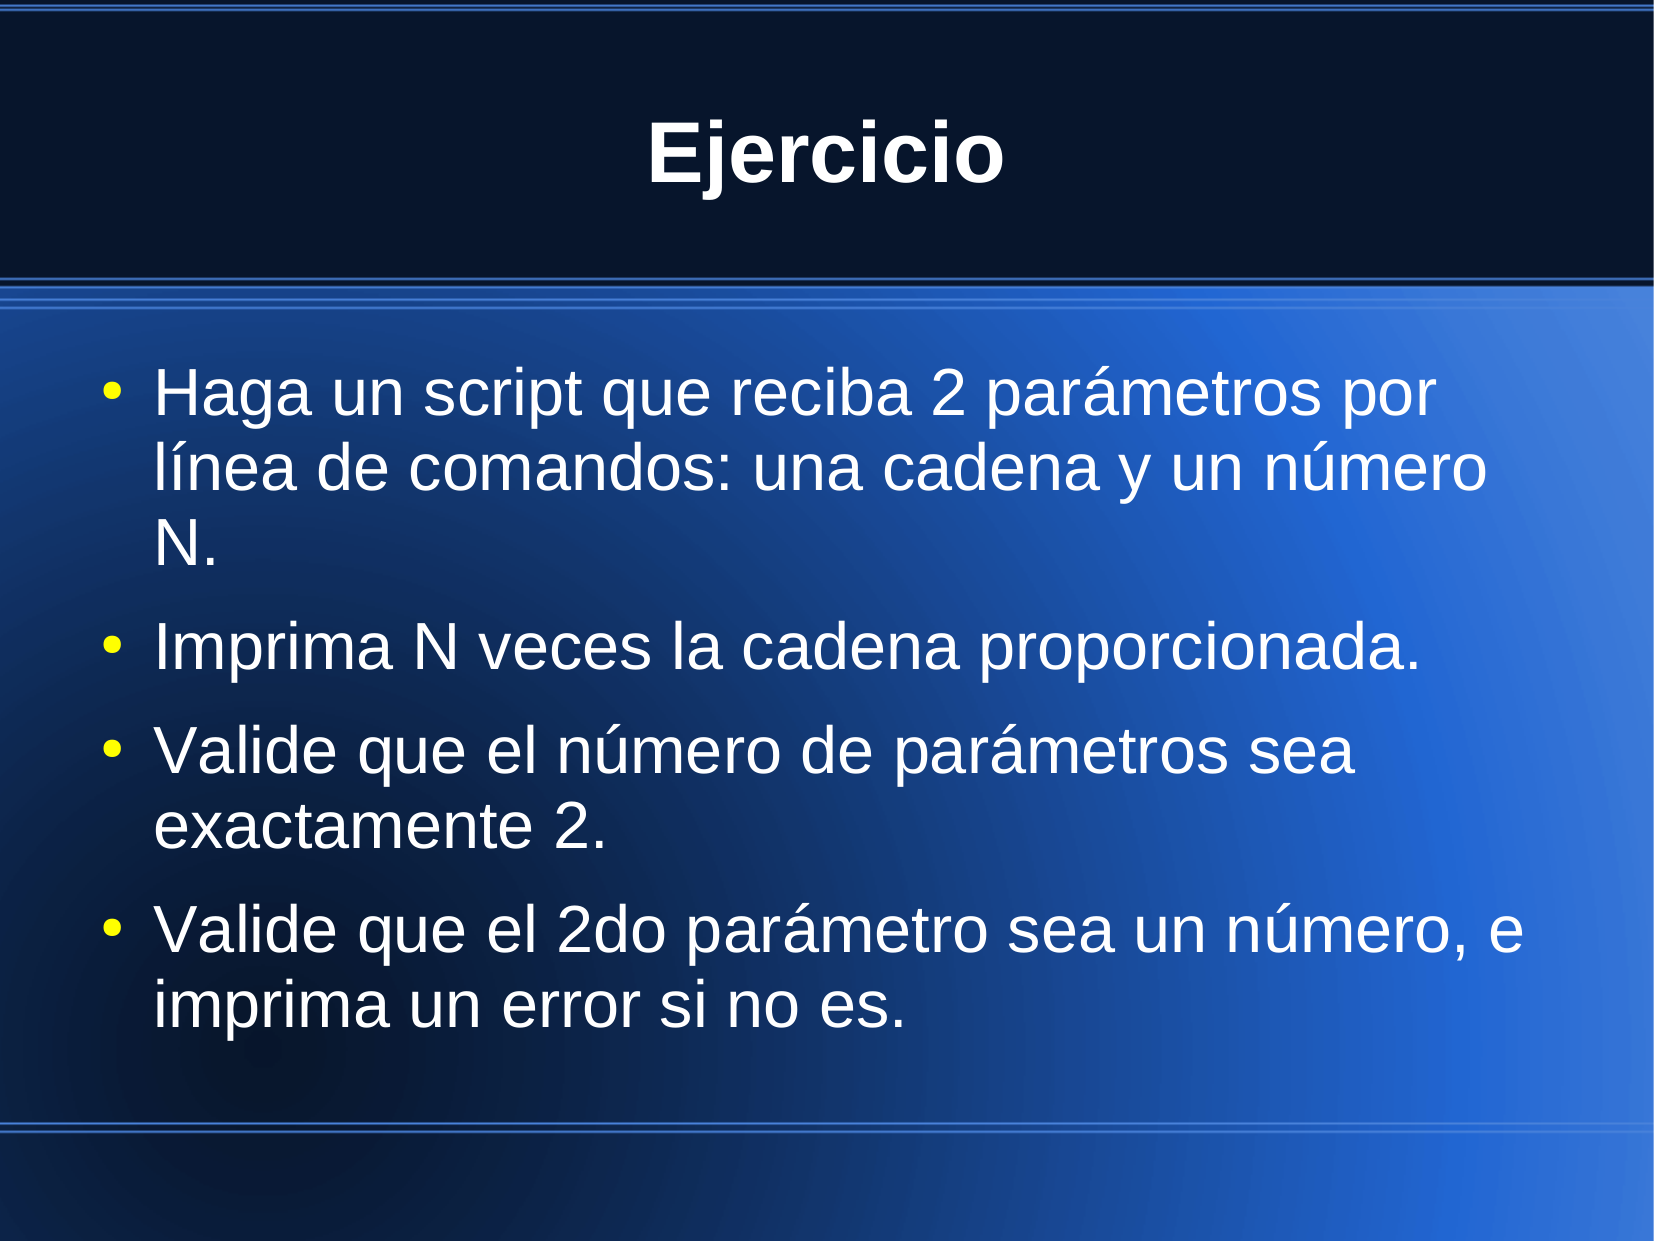

# Ejercicio
Haga un script que reciba 2 parámetros por línea de comandos: una cadena y un número N.
Imprima N veces la cadena proporcionada.
Valide que el número de parámetros sea exactamente 2.
Valide que el 2do parámetro sea un número, e imprima un error si no es.